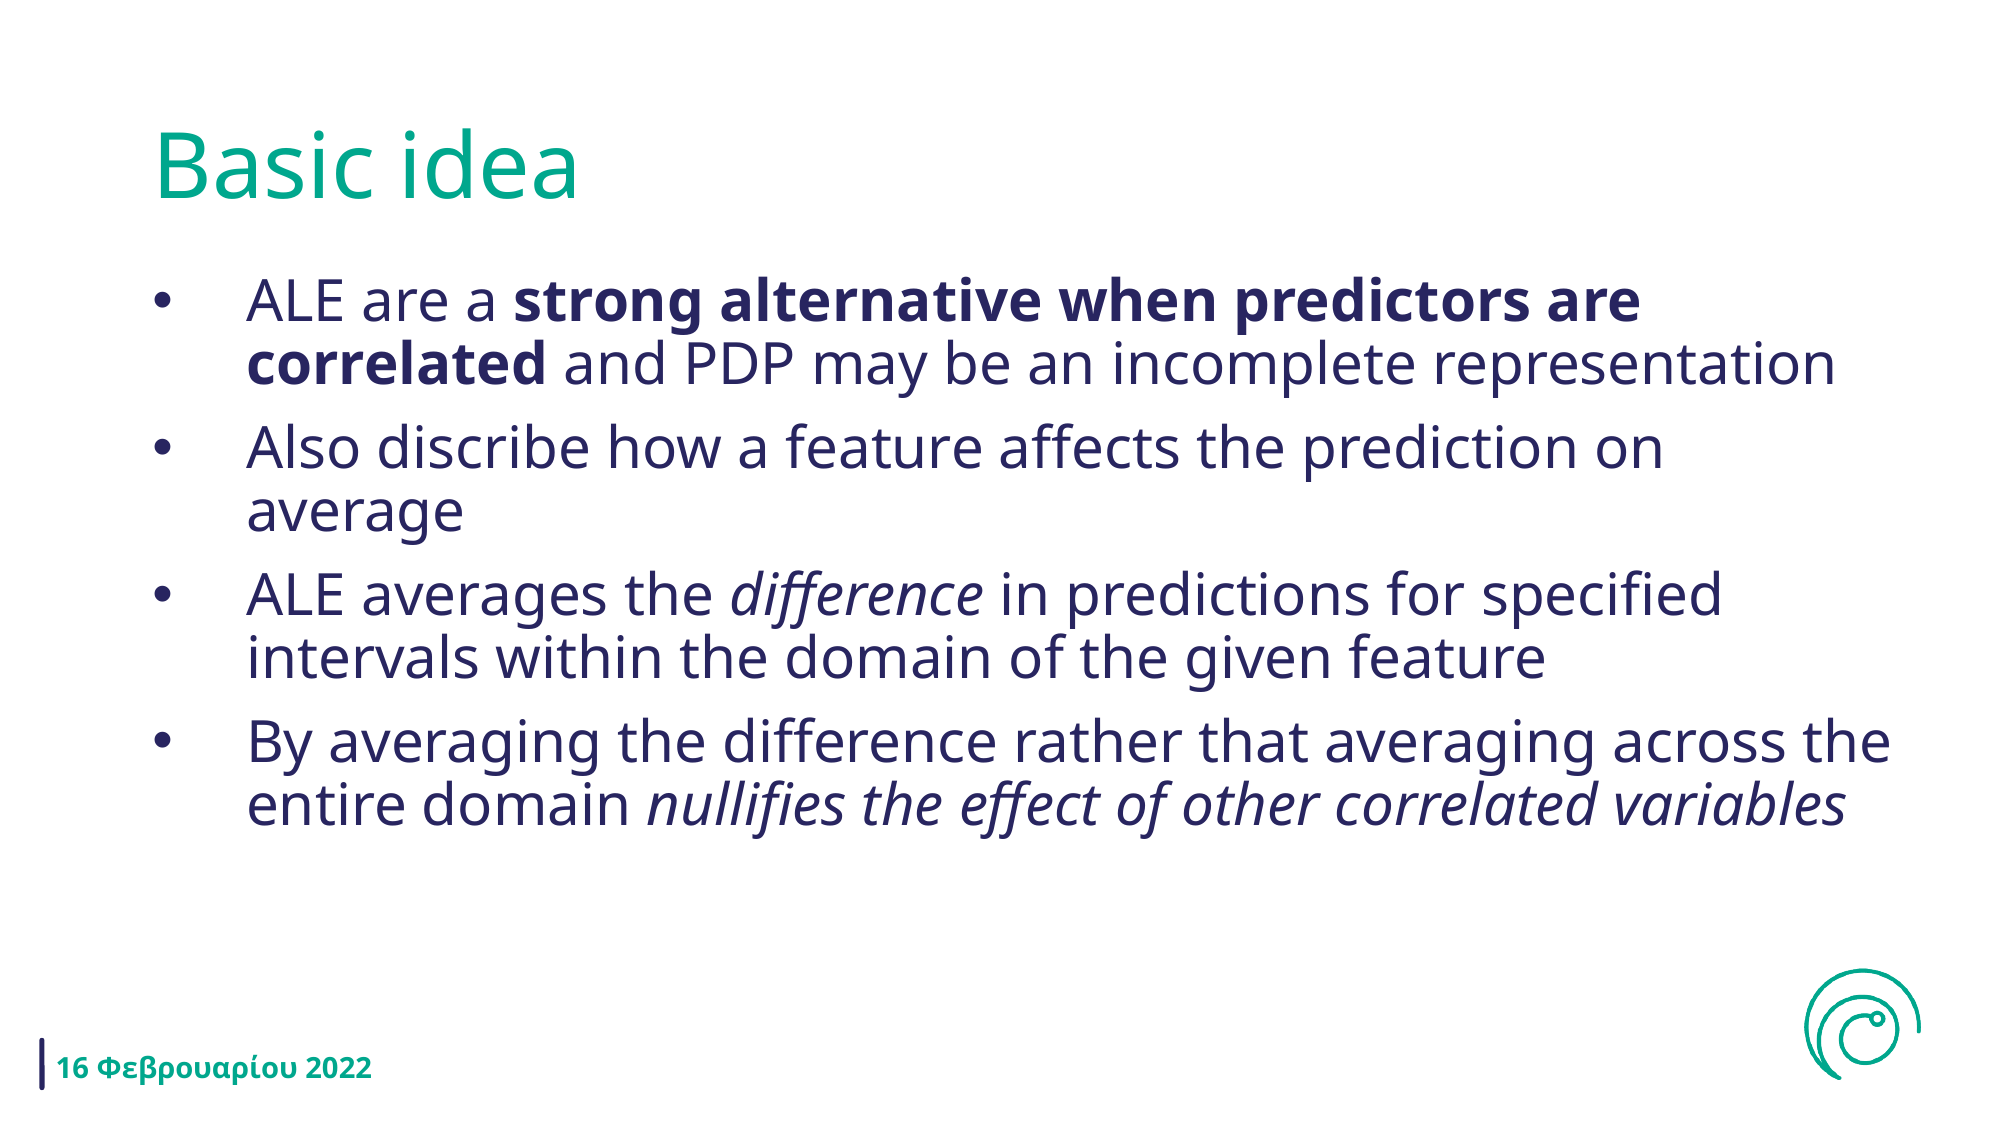

# Basic idea
ALE are a strong alternative when predictors are correlated and PDP may be an incomplete representation
Also discribe how a feature affects the prediction on average
ALE averages the difference in predictions for specified intervals within the domain of the given feature
By averaging the difference rather that averaging across the entire domain nullifies the effect of other correlated variables